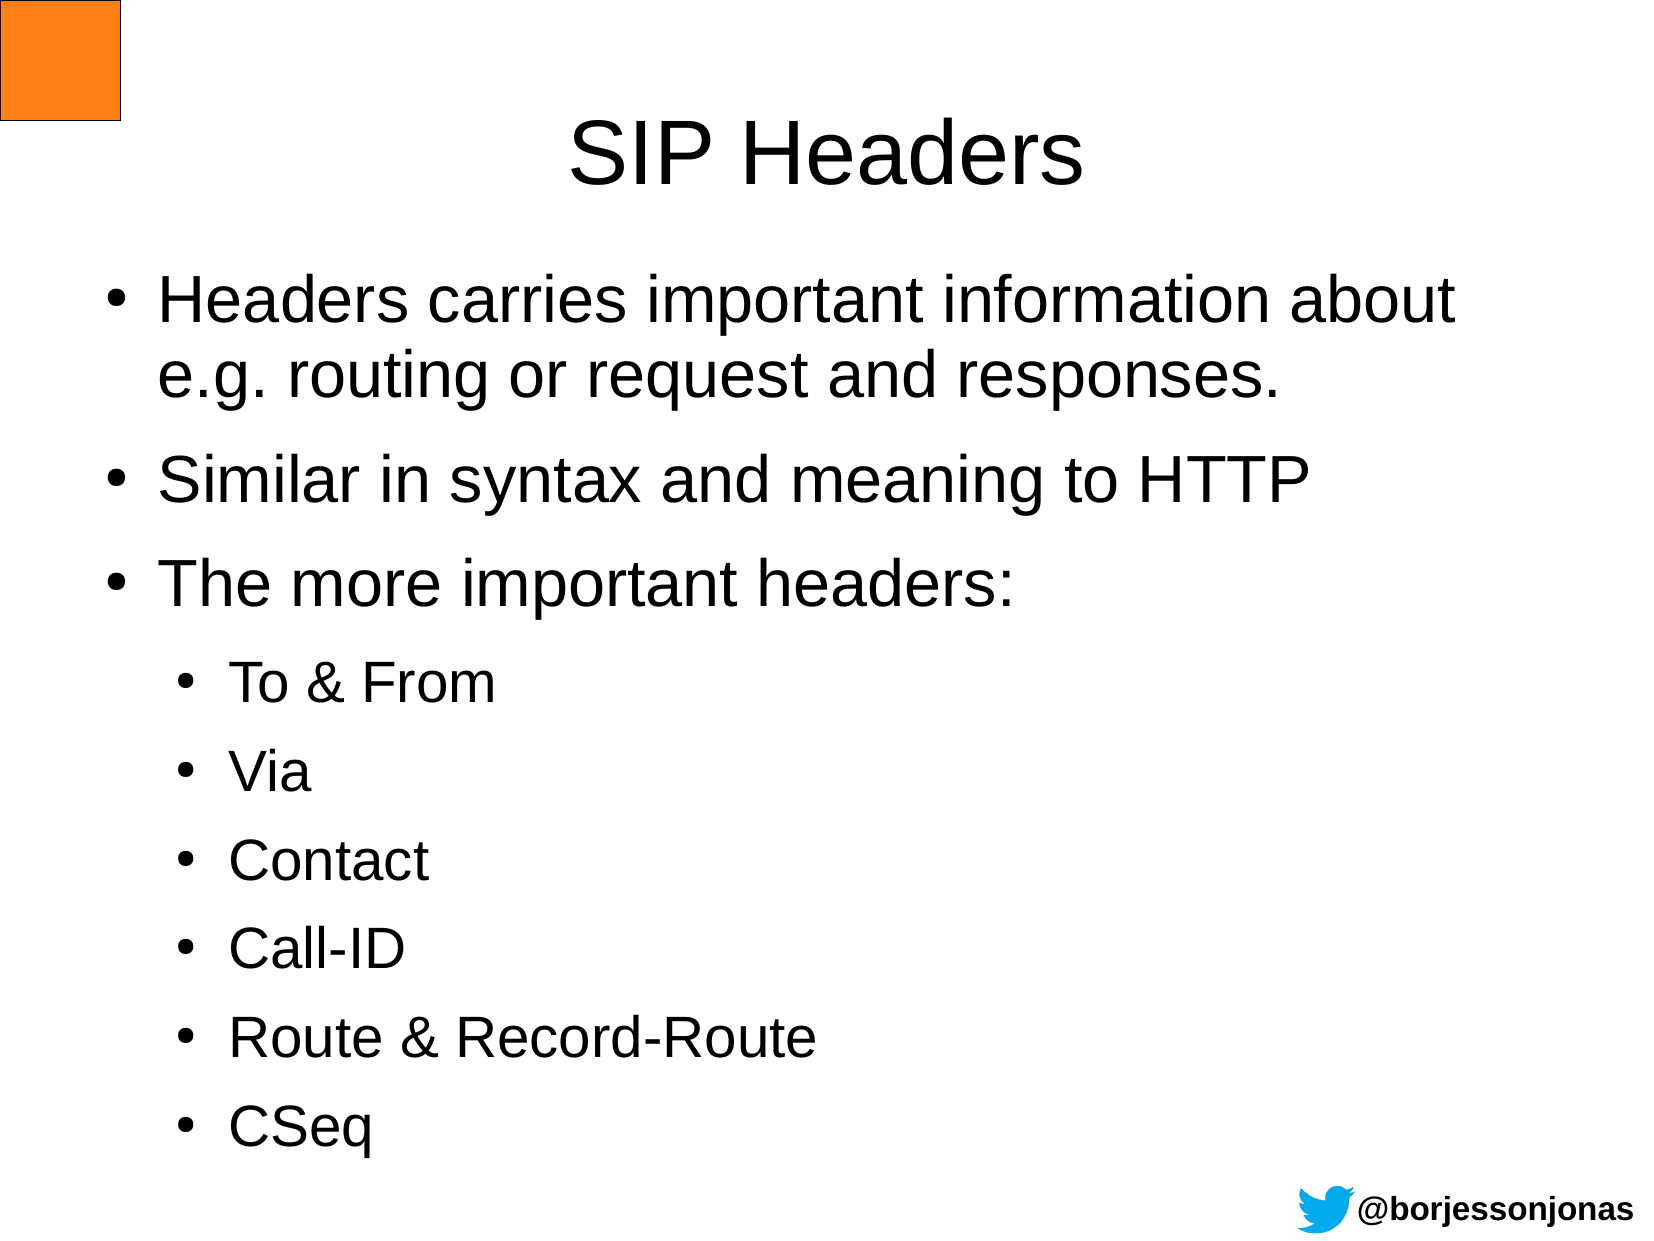

# SIP Headers
Headers carries important information about e.g. routing or request and responses.
Similar in syntax and meaning to HTTP
The more important headers:
To & From
Via
Contact
Call-ID
Route & Record-Route
CSeq